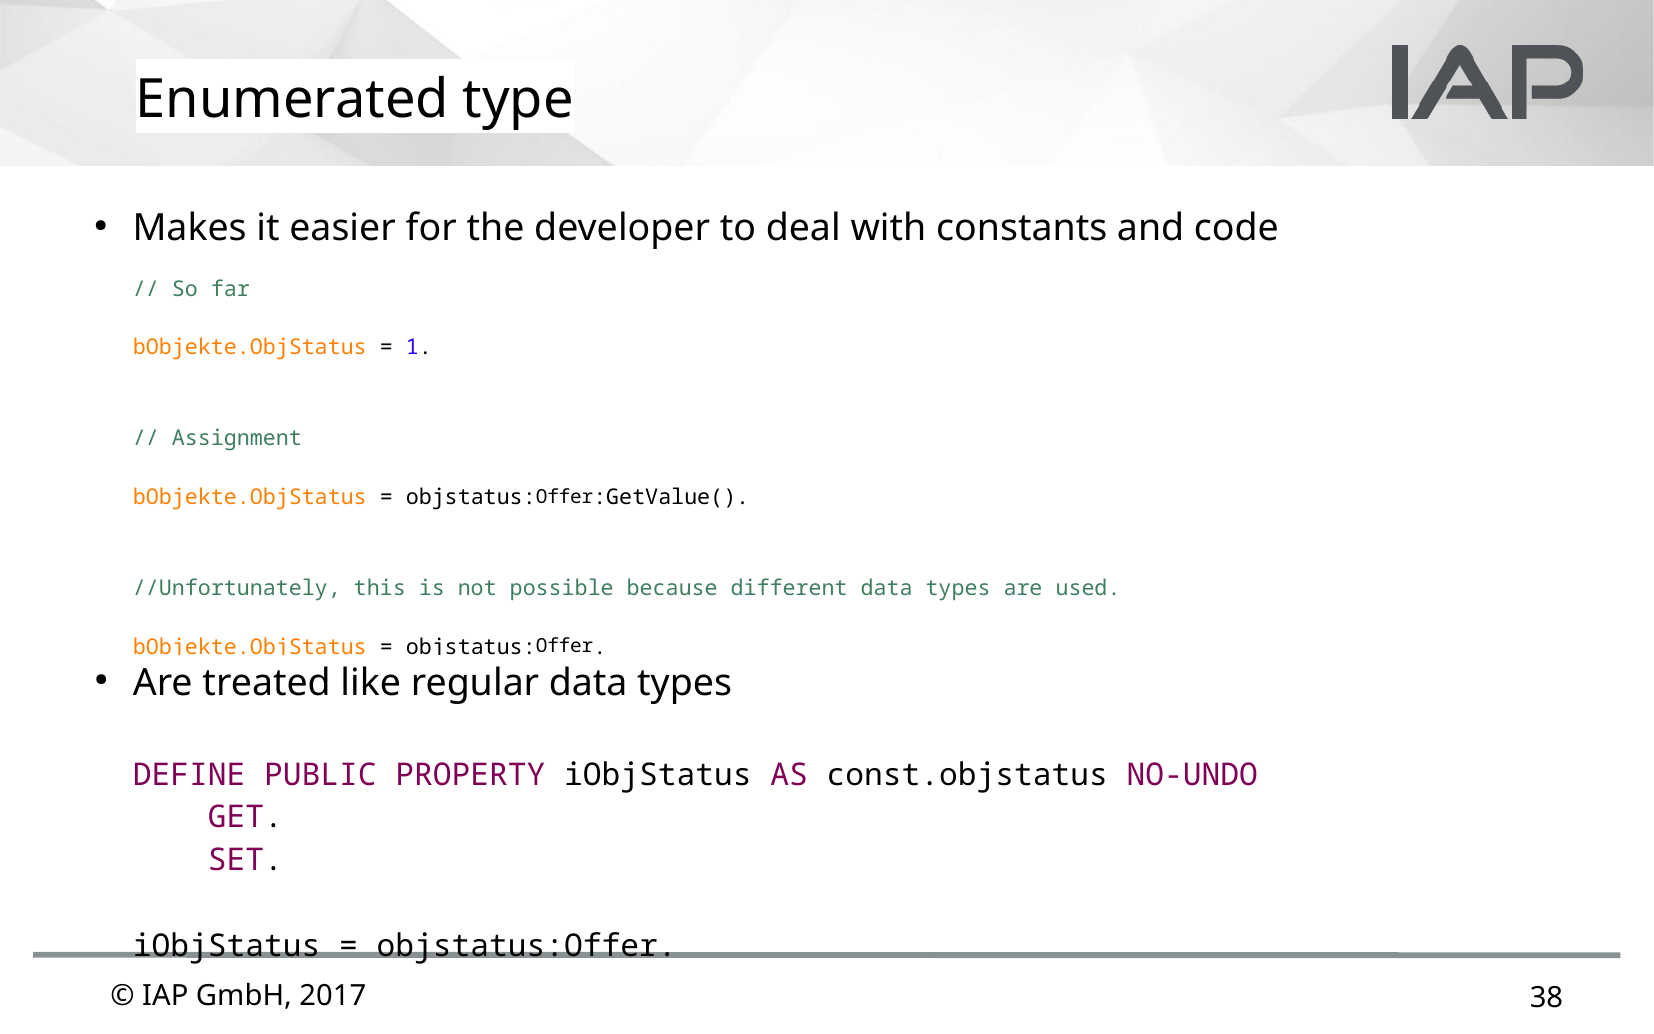

# Enumerated type
Makes it easier for the developer to deal with constants and code
// So far
bObjekte.ObjStatus = 1.
// Assignment
bObjekte.ObjStatus = objstatus:Offer:GetValue().
//Unfortunately, this is not possible because different data types are used.
bObjekte.ObjStatus = objstatus:Offer.
Are treated like regular data types
DEFINE PUBLIC PROPERTY iObjStatus AS const.objstatus NO-UNDO
 GET.
 SET.
iObjStatus = objstatus:Offer.
© IAP GmbH, 2017
38